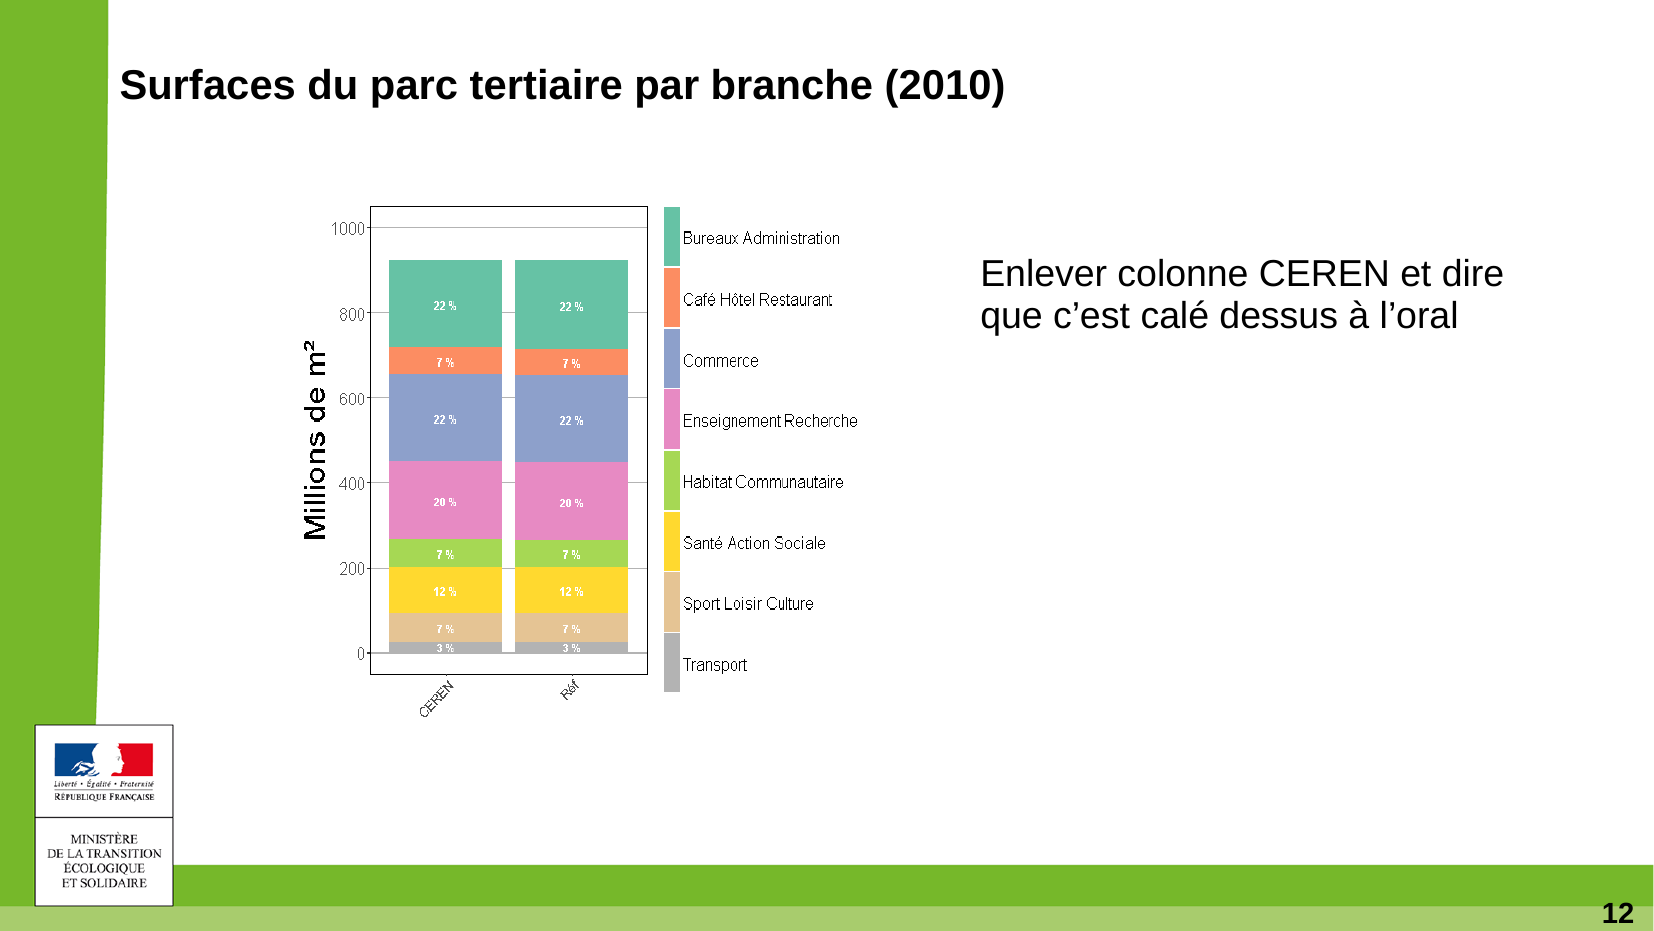

# Surfaces du parc tertiaire par branche (2010)
Enlever colonne CEREN et dire que c’est calé dessus à l’oral